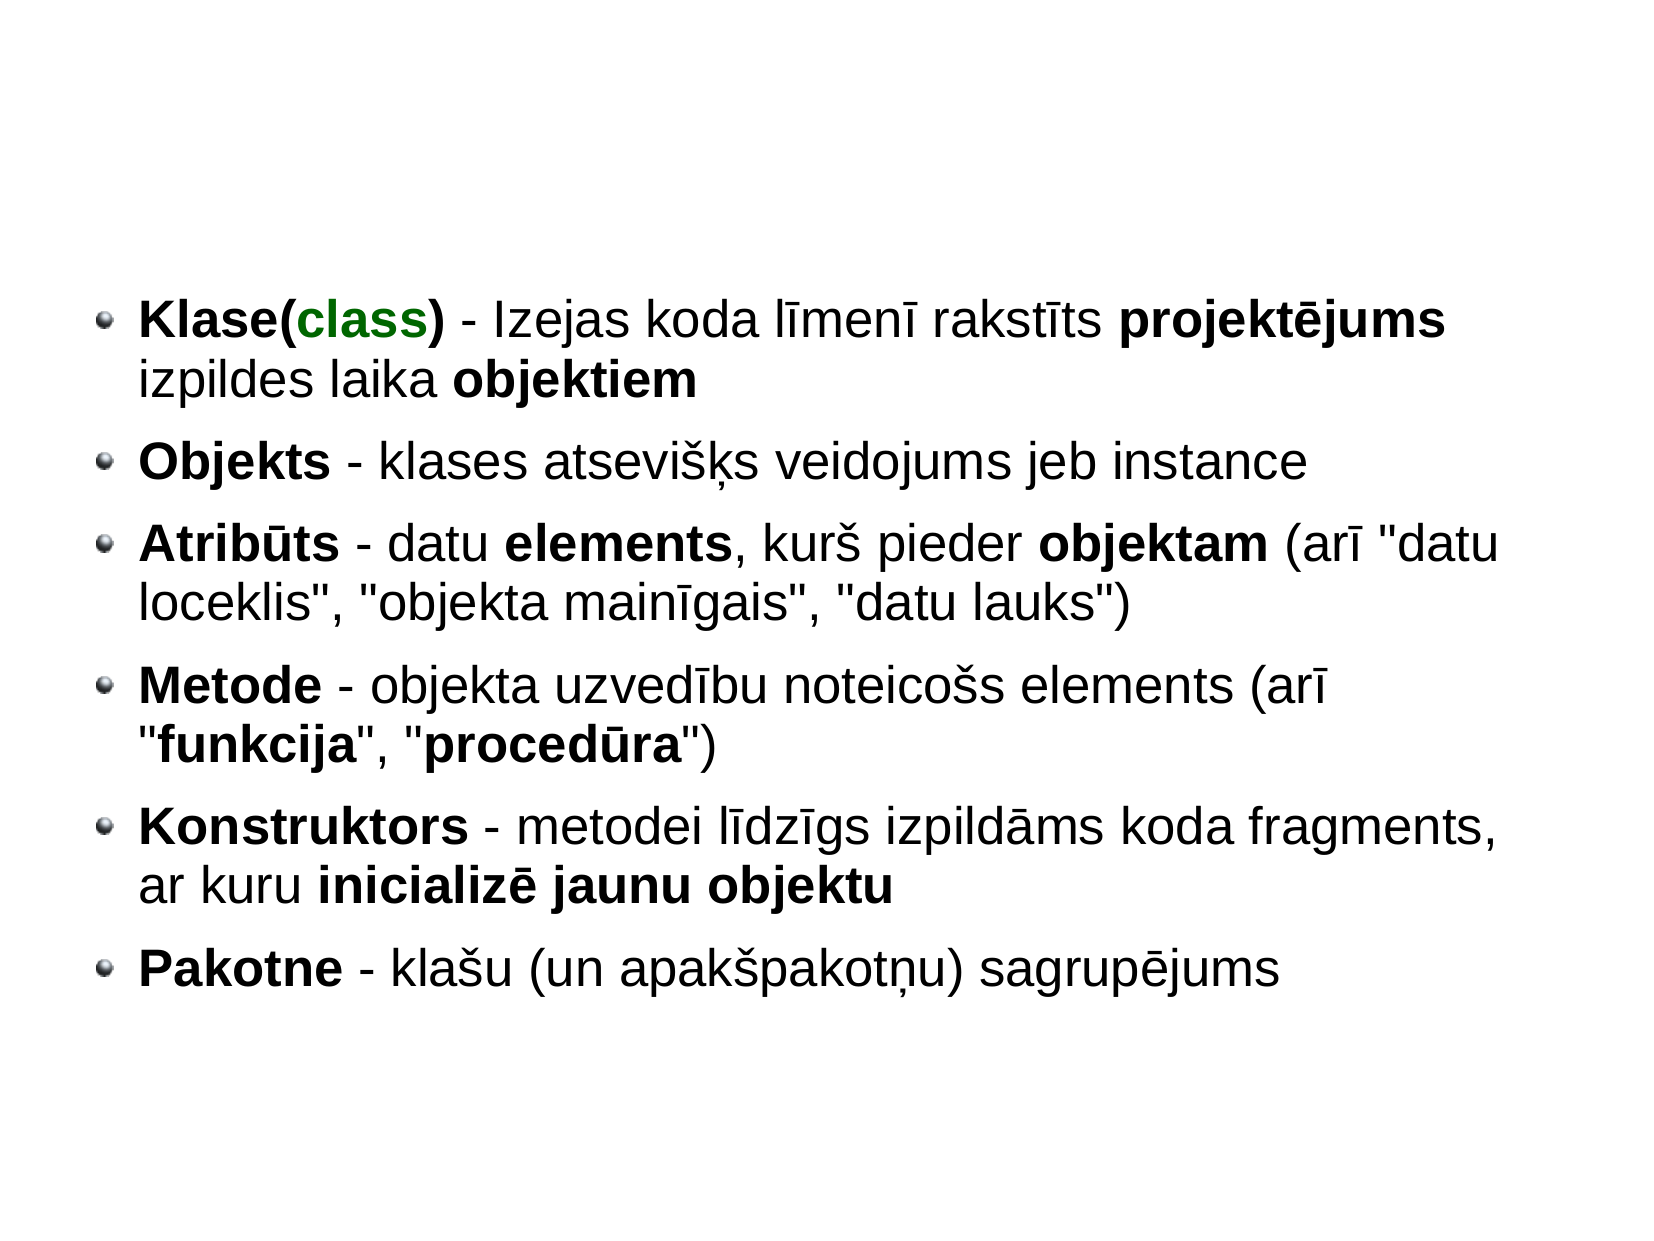

#
Klase(class) - Izejas koda līmenī rakstīts projektējums izpildes laika objektiem
Objekts - klases atsevišķs veidojums jeb instance
Atribūts - datu elements, kurš pieder objektam (arī "datu loceklis", "objekta mainīgais", "datu lauks")
Metode - objekta uzvedību noteicošs elements (arī "funkcija", "procedūra")
Konstruktors - metodei līdzīgs izpildāms koda fragments, ar kuru inicializē jaunu objektu
Pakotne - klašu (un apakšpakotņu) sagrupējums